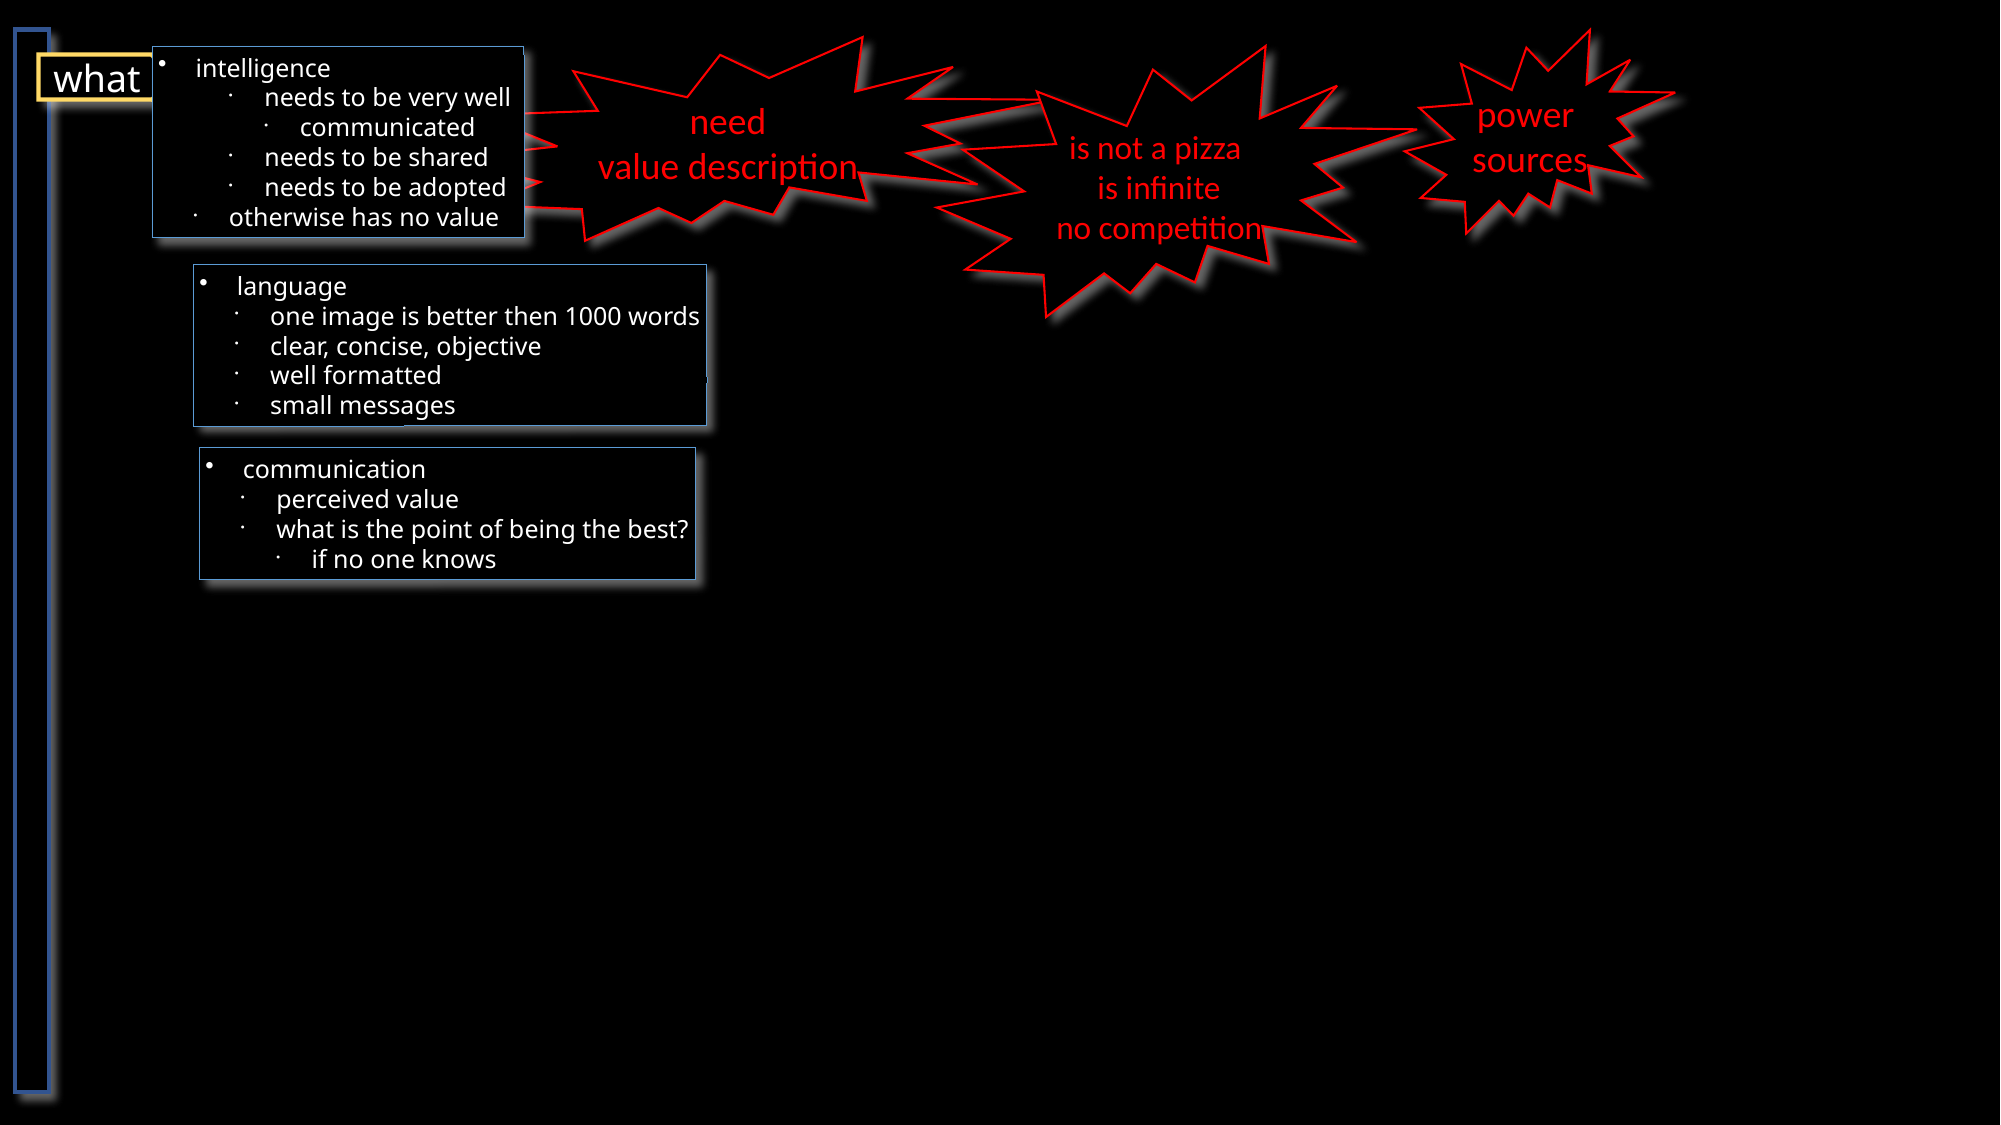

# 5.1 lexicon
power
sources
need
value description
is not a pizza
is infinite
no competition
intelligence
needs to be very well
communicated
needs to be shared
needs to be adopted
otherwise has no value
what
language
one image is better then 1000 words
clear, concise, objective
well formatted
small messages
communication
perceived value
what is the point of being the best?
if no one knows